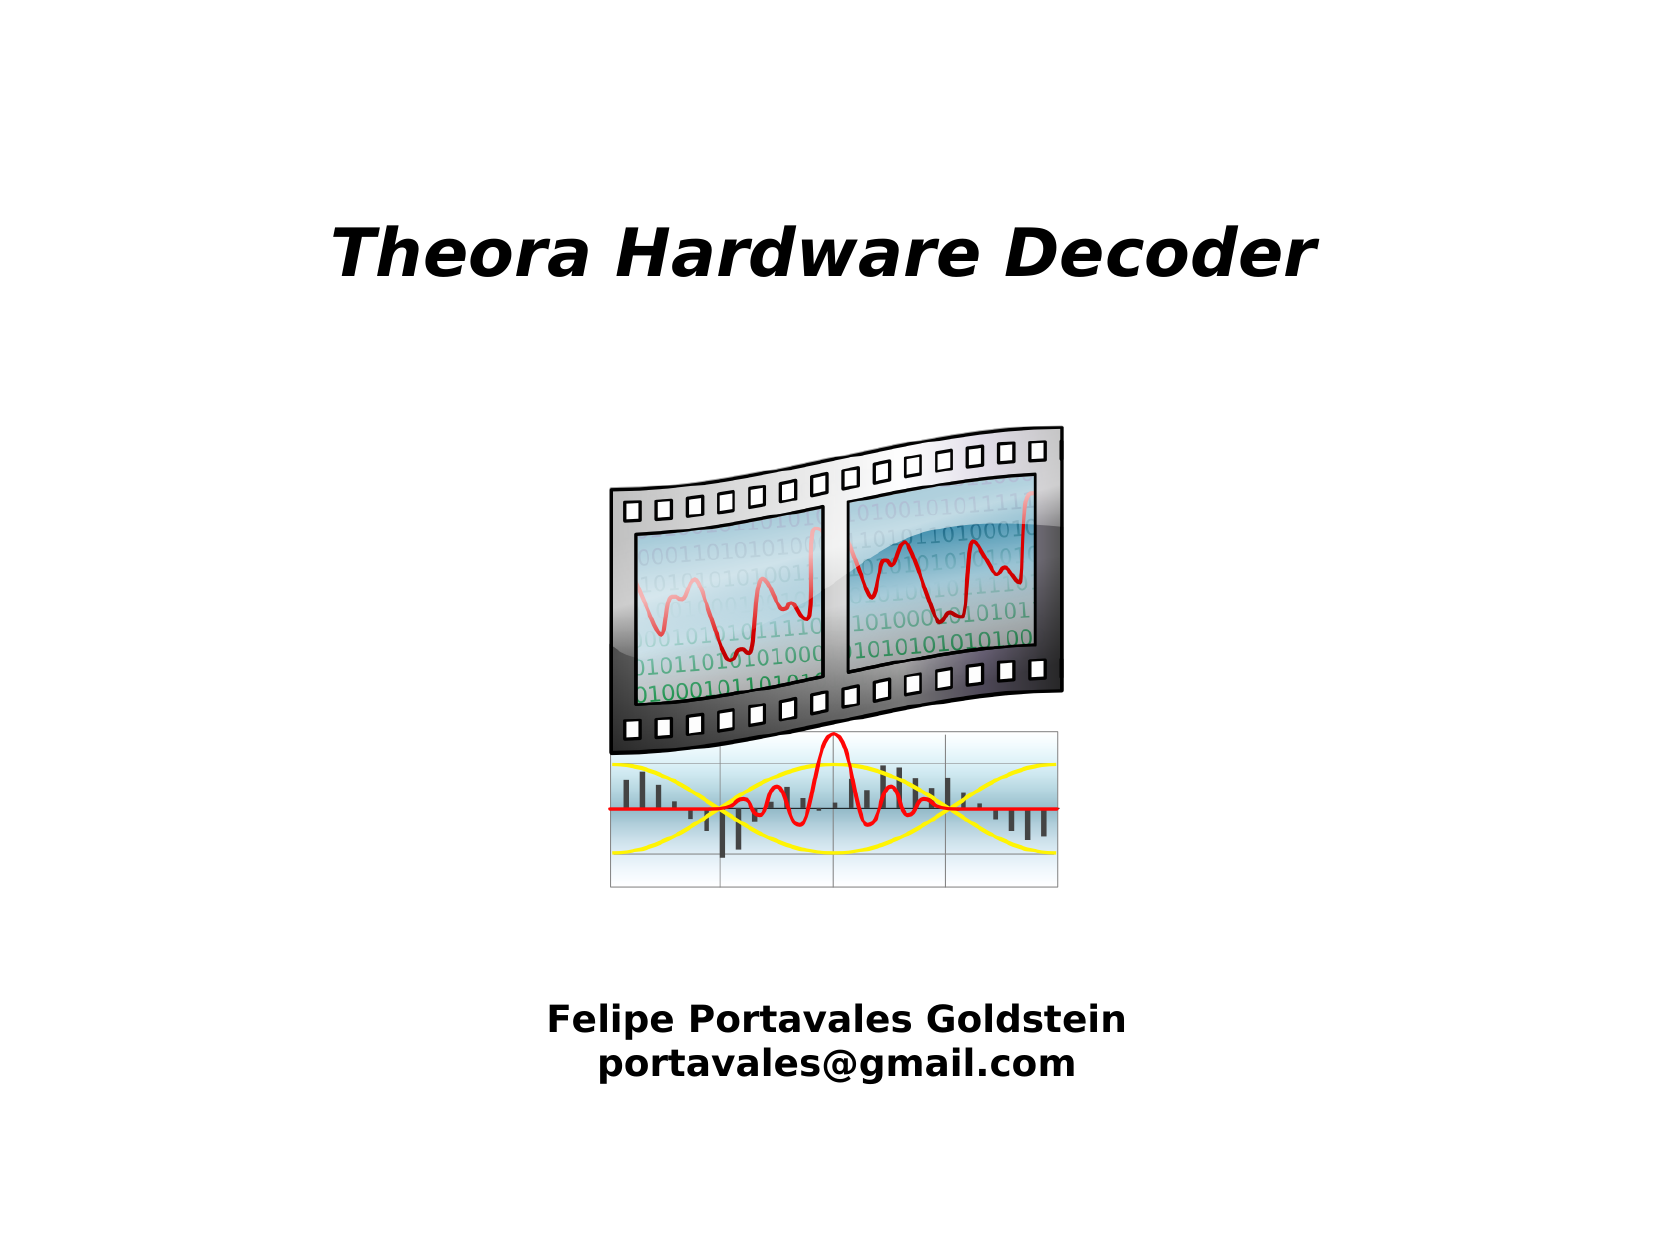

Theora Hardware Decoder
Felipe Portavales Goldstein
portavales@gmail.com